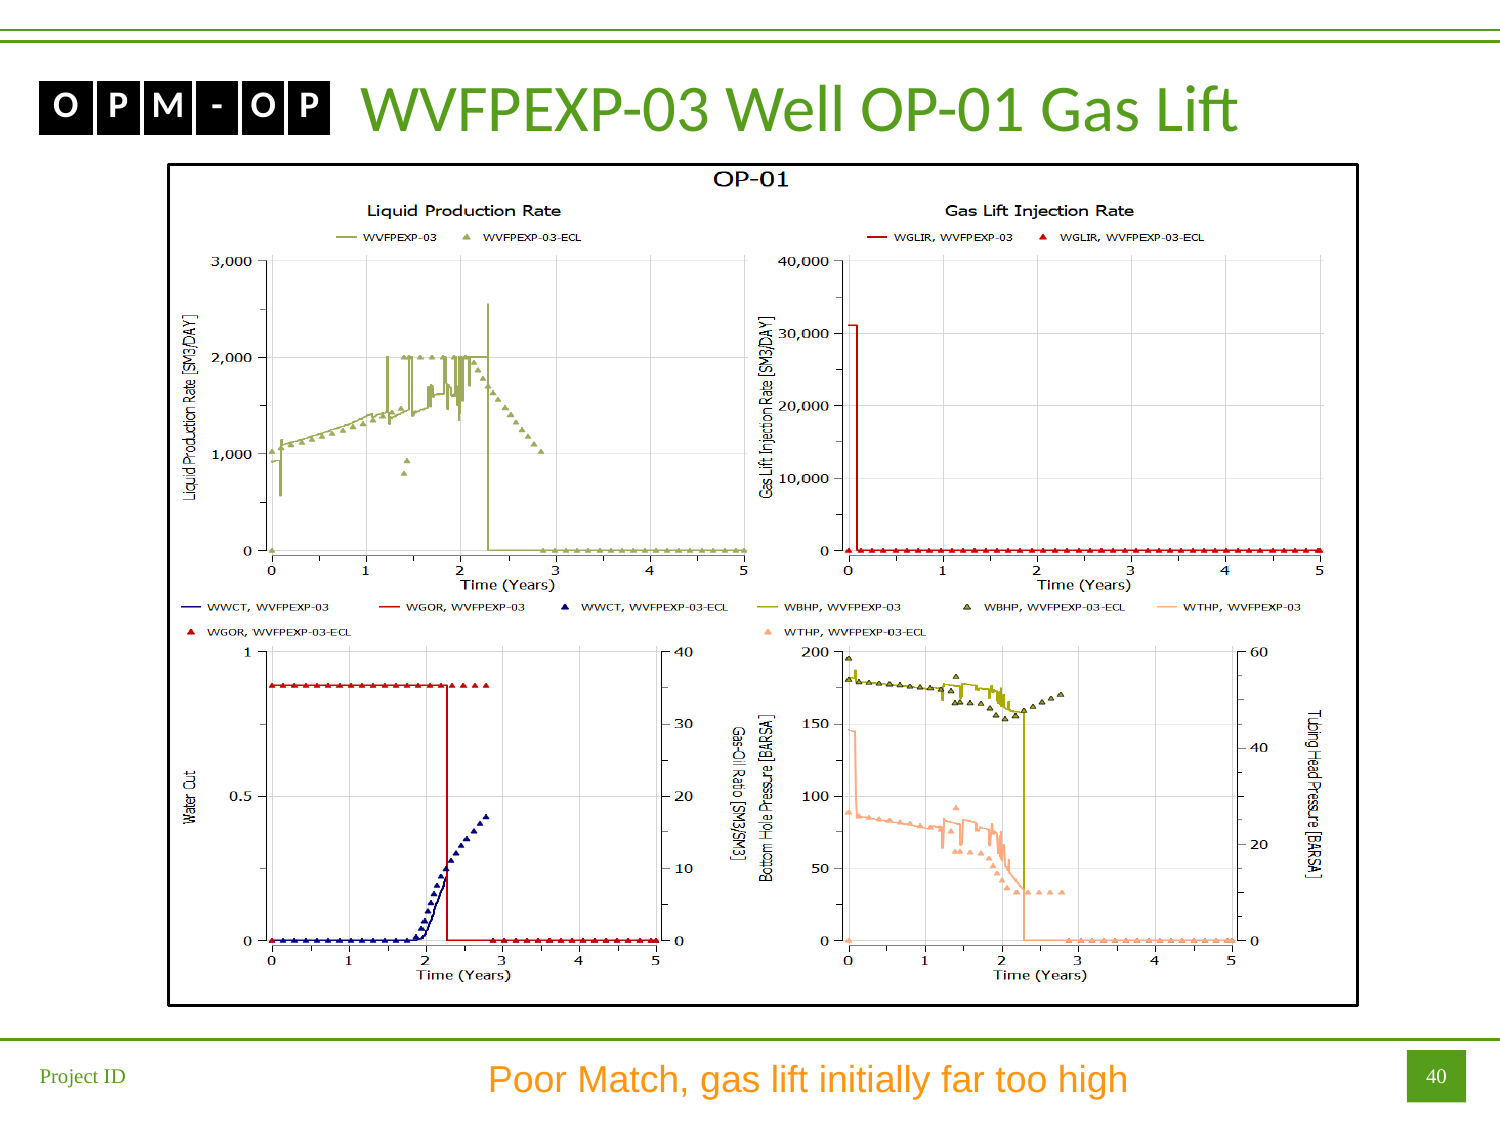

# WVFPEXP-03 Well OP-01 Gas Lift
Project ID
40
Poor Match, gas lift initially far too high